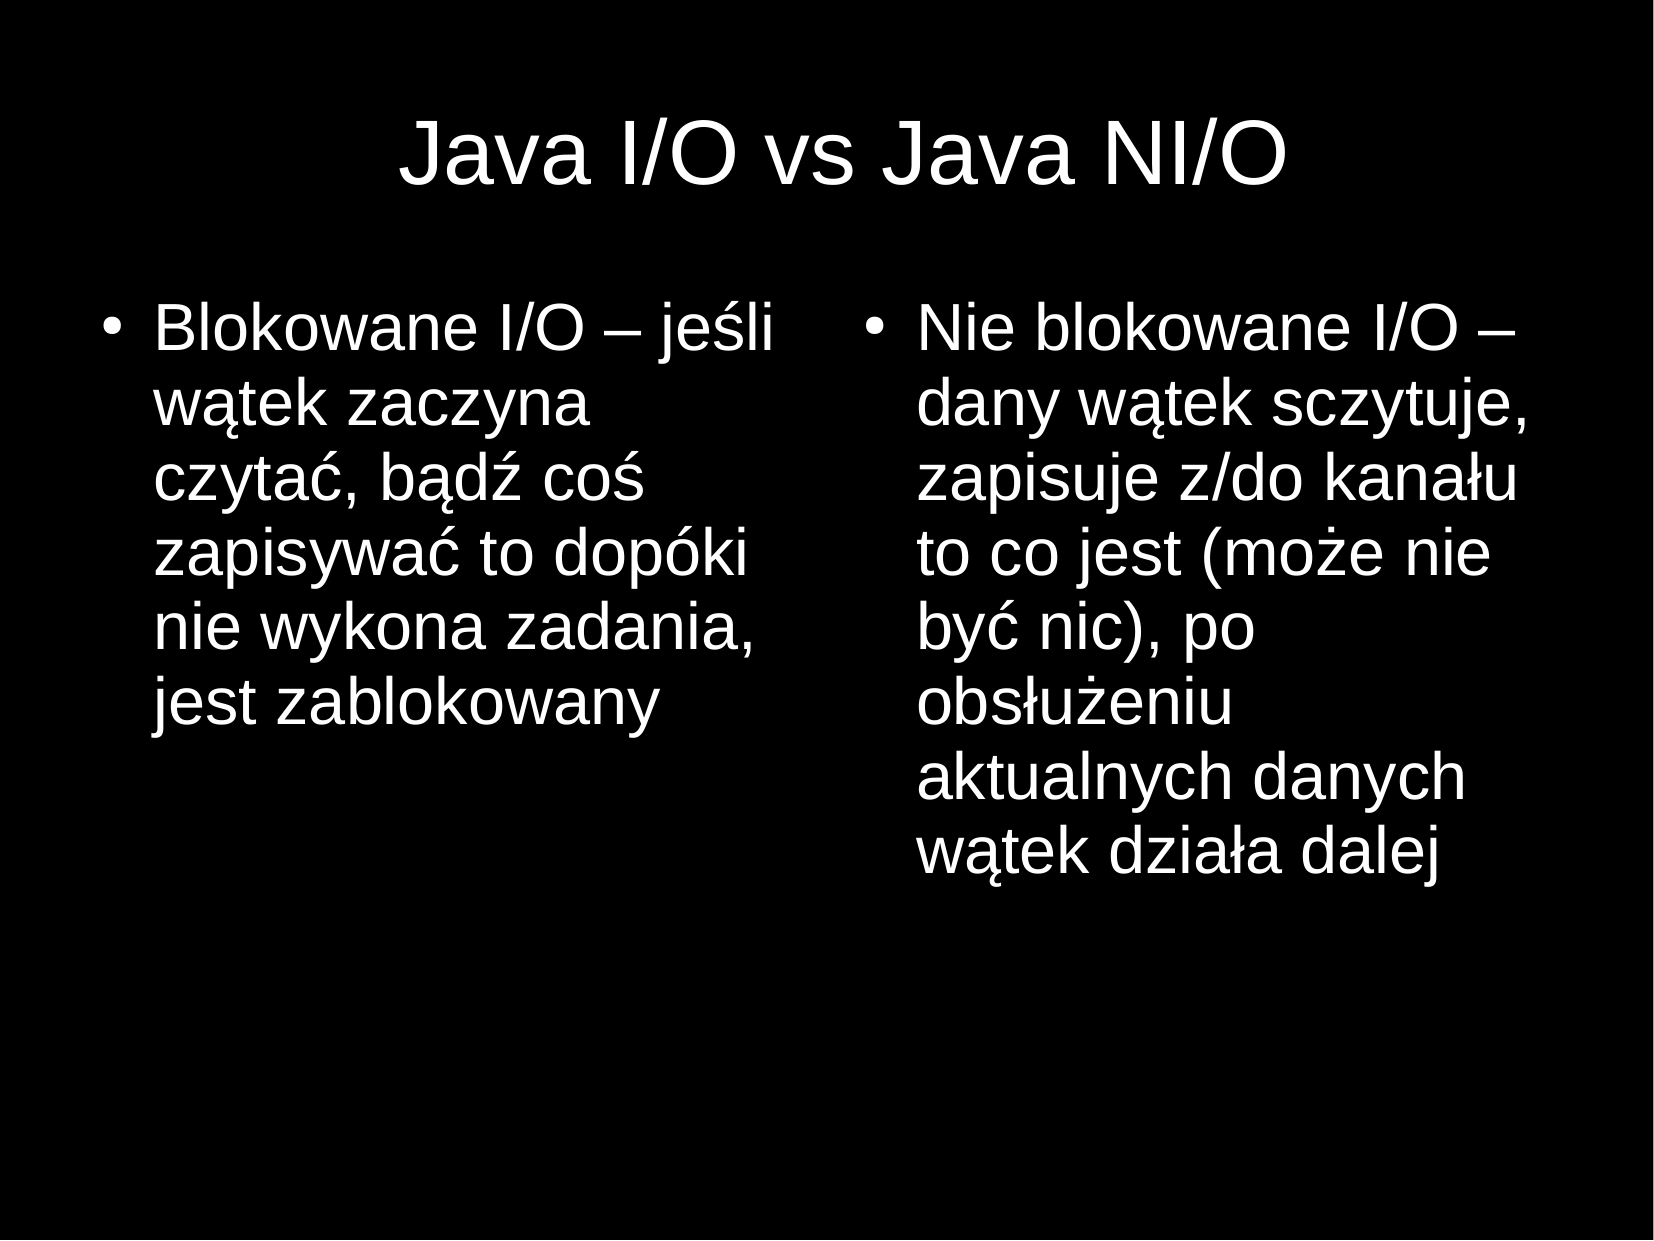

# Java I/O vs Java NI/O
Blokowane I/O – jeśli wątek zaczyna czytać, bądź coś zapisywać to dopóki nie wykona zadania, jest zablokowany
Nie blokowane I/O – dany wątek sczytuje, zapisuje z/do kanału to co jest (może nie być nic), po obsłużeniu aktualnych danych wątek działa dalej